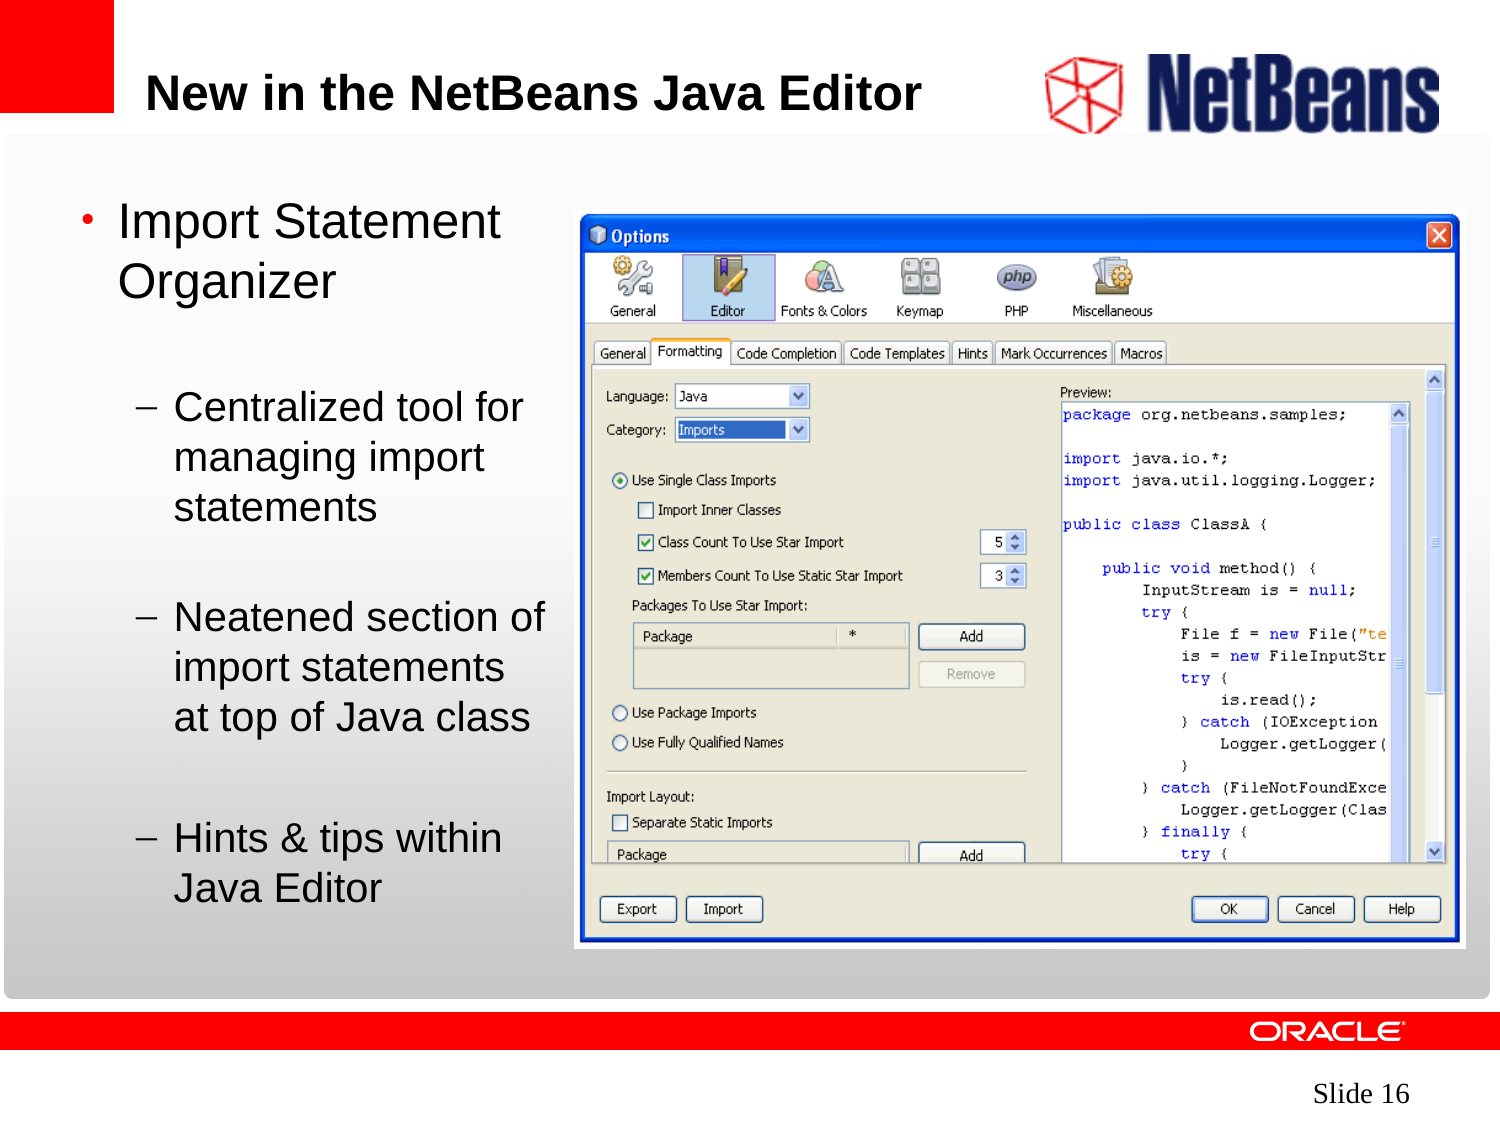

# New in the NetBeans Java Editor
Import Statement
Organizer
Centralized tool for
managing import
statements
Neatened section of
import statements
at top of Java class
Hints & tips within
Java Editor